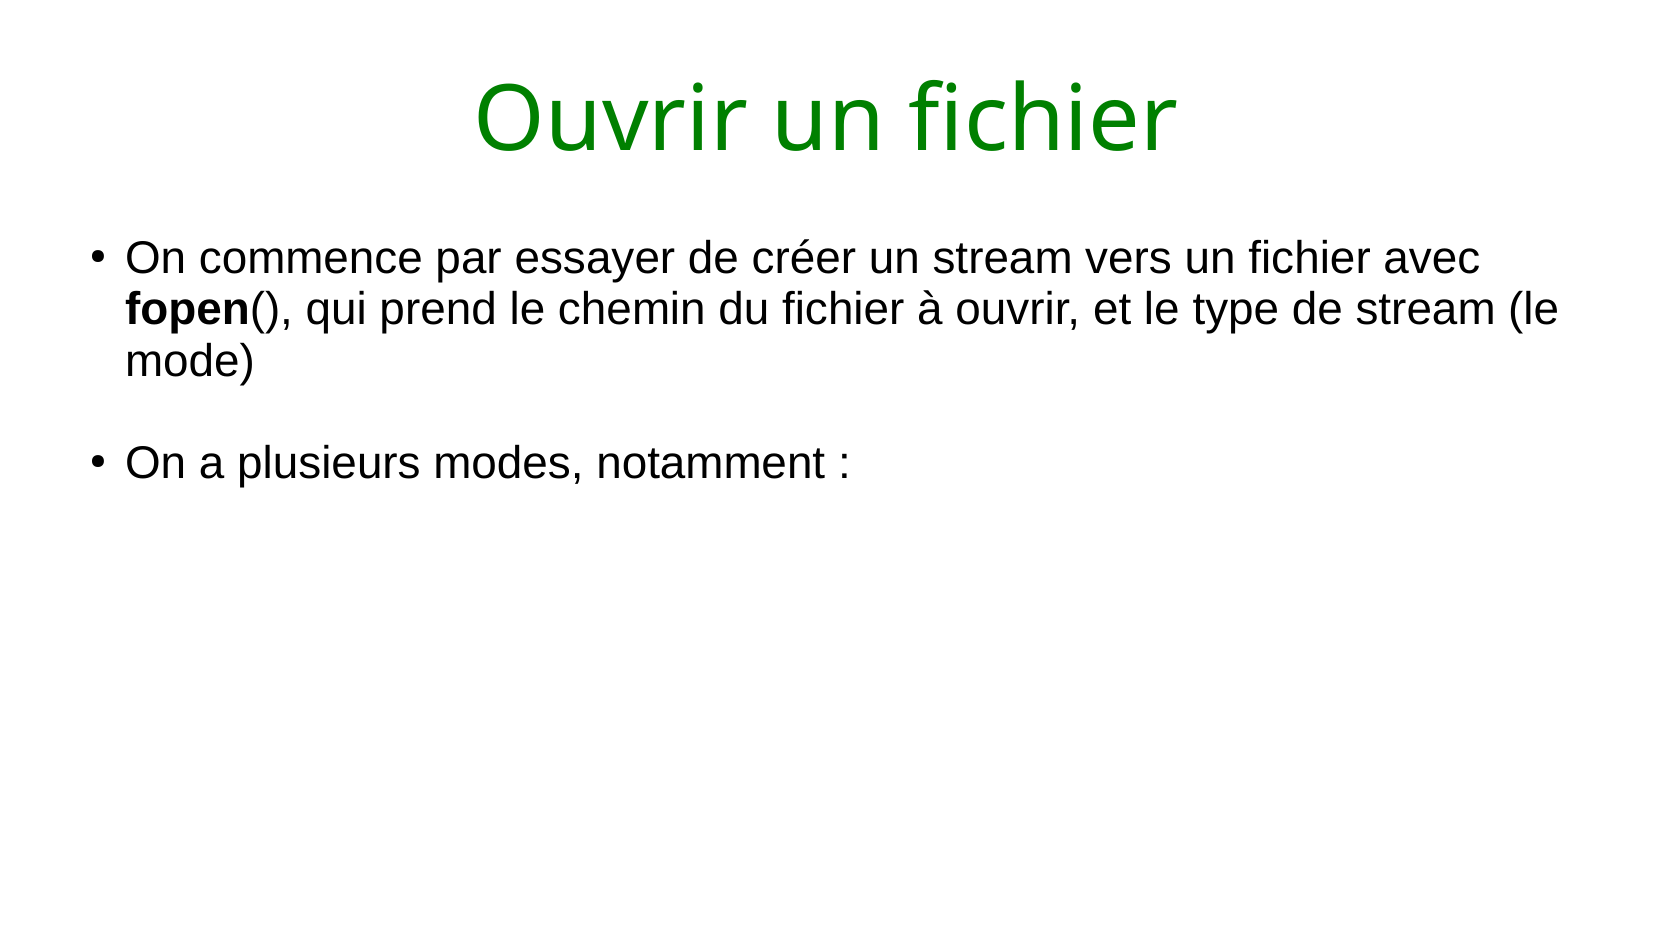

# Ouvrir un fichier
On commence par essayer de créer un stream vers un fichier avec fopen(), qui prend le chemin du fichier à ouvrir, et le type de stream (le mode)
On a plusieurs modes, notamment :